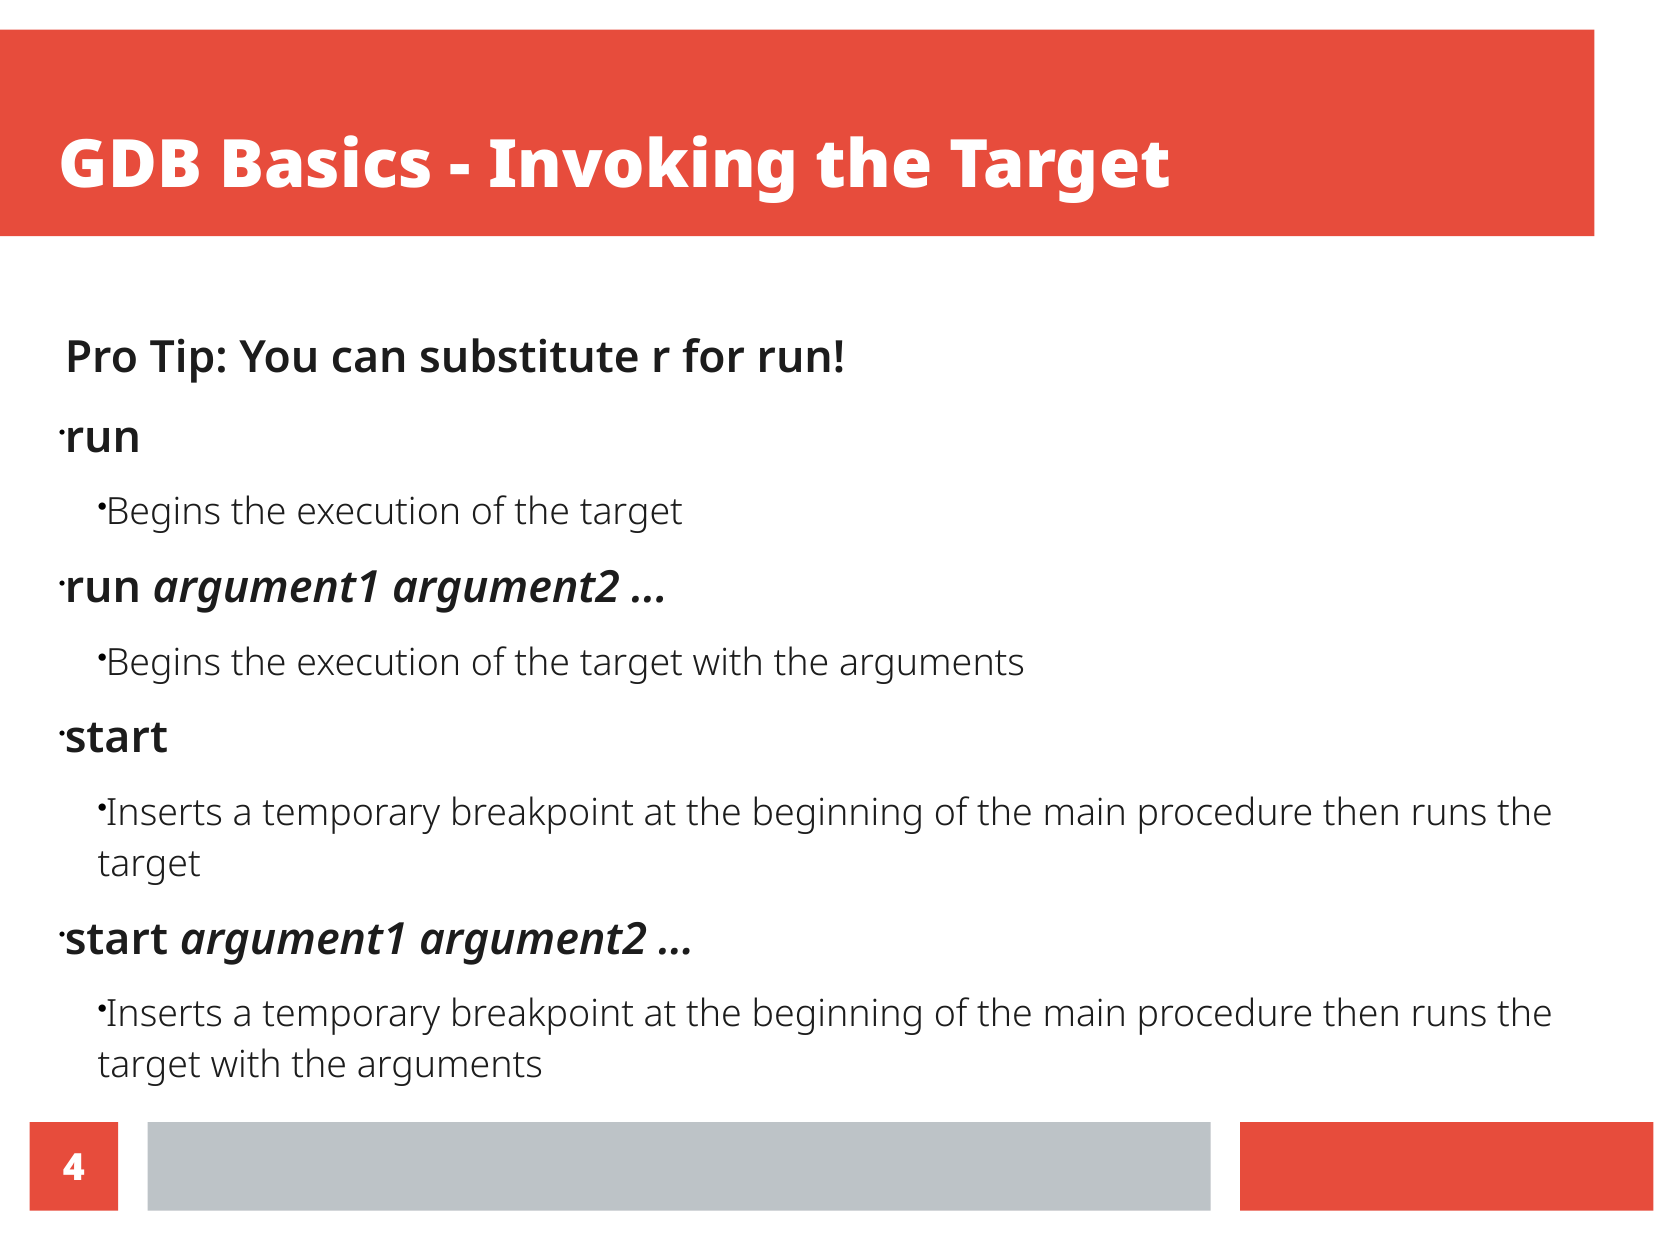

# GDB Basics - Invoking the Target
Pro Tip: You can substitute r for run!
run
Begins the execution of the target
run argument1 argument2 ...
Begins the execution of the target with the arguments
start
Inserts a temporary breakpoint at the beginning of the main procedure then runs the target
start argument1 argument2 …
Inserts a temporary breakpoint at the beginning of the main procedure then runs the target with the arguments
4